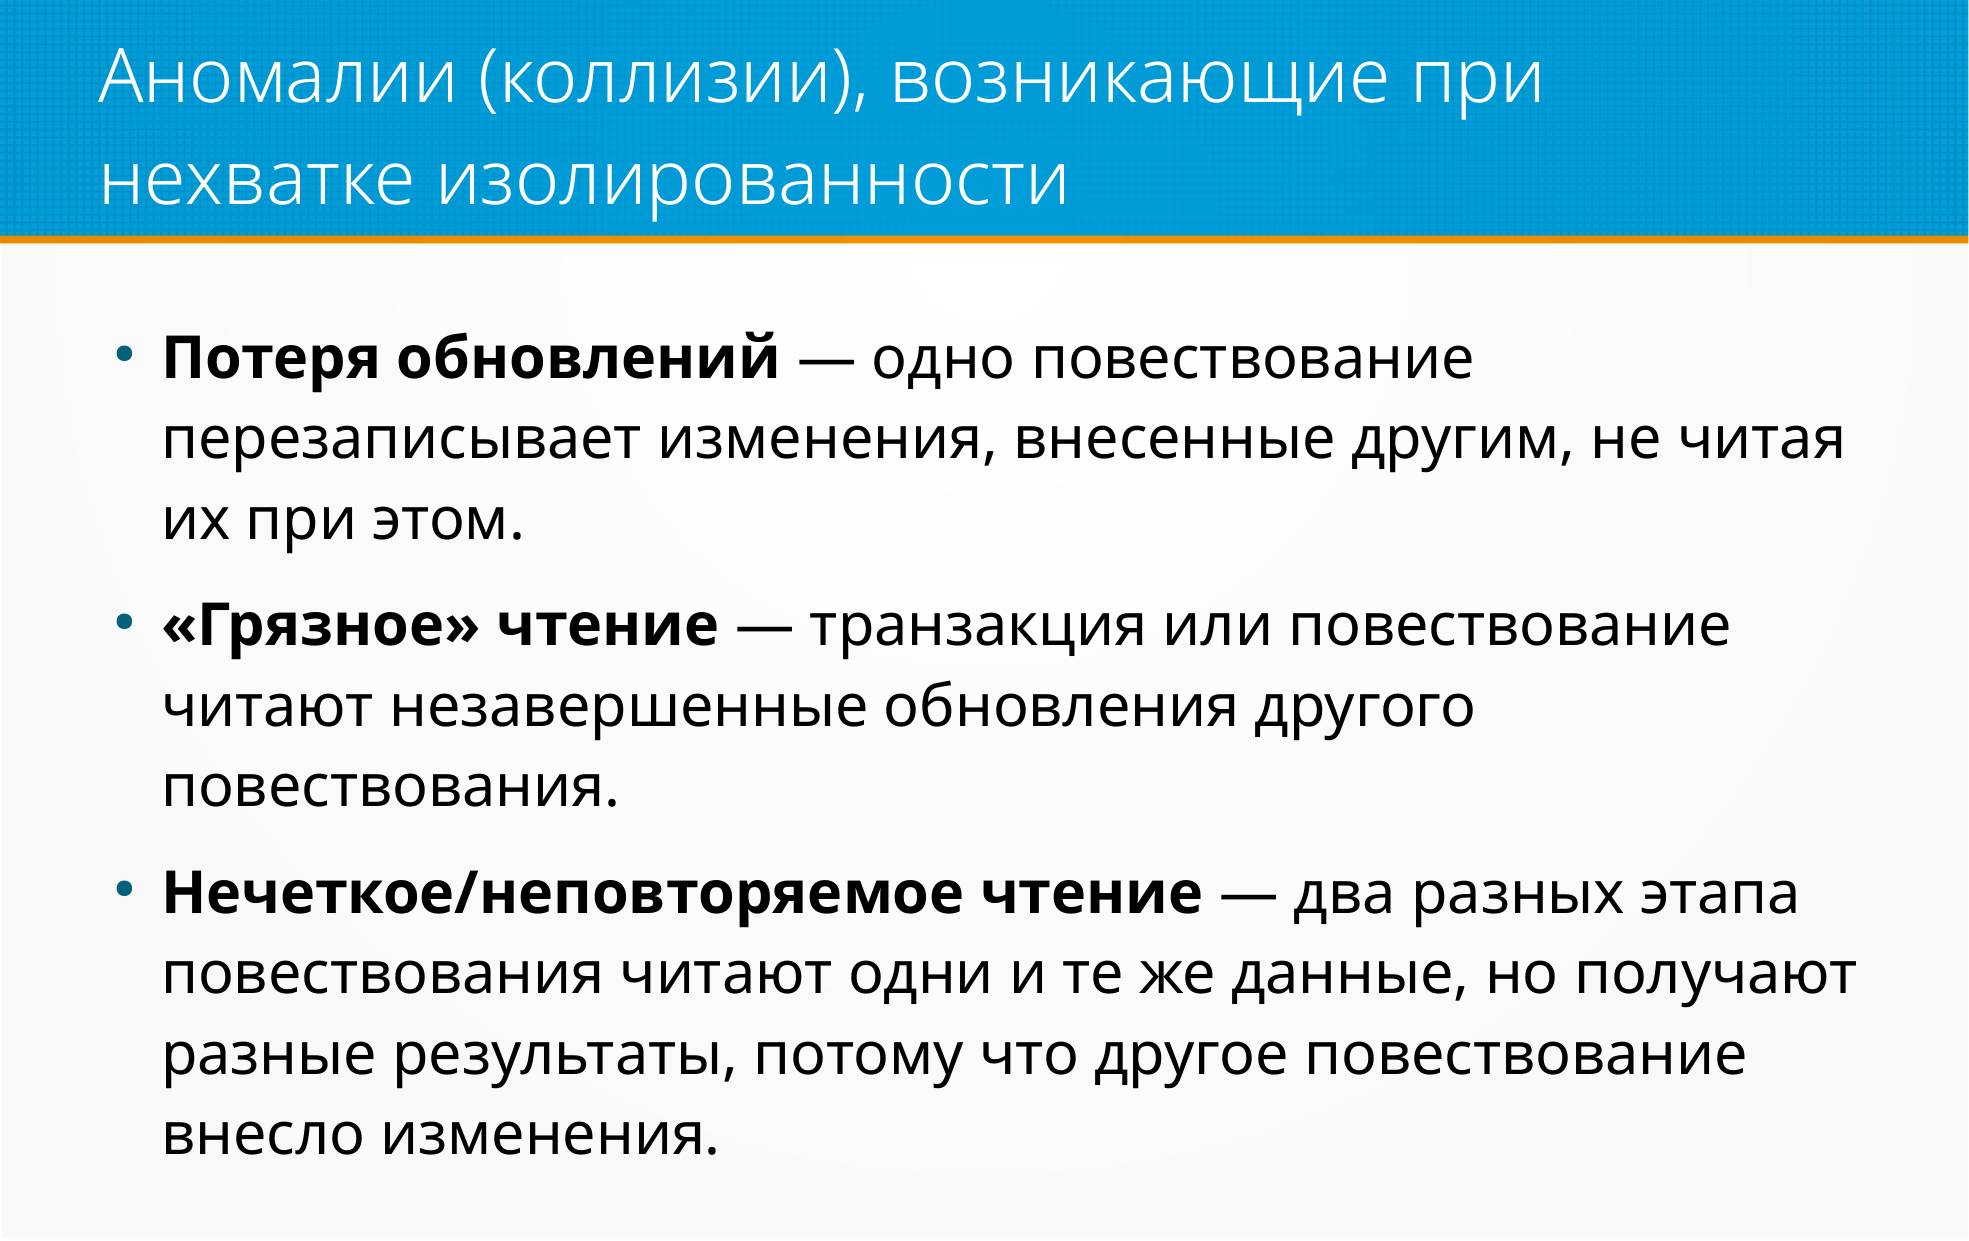

# Аномалии (коллизии), возникающие при нехватке изолированности
Потеря обновлений — одно повествование перезаписывает изменения, внесенные другим, не читая их при этом.
«Грязное» чтение — транзакция или повествование читают незавершенные обновления другого повествования.
Нечеткое/неповторяемое чтение — два разных этапа повествования читают одни и те же данные, но получают разные результаты, потому что другое повествование внесло изменения.